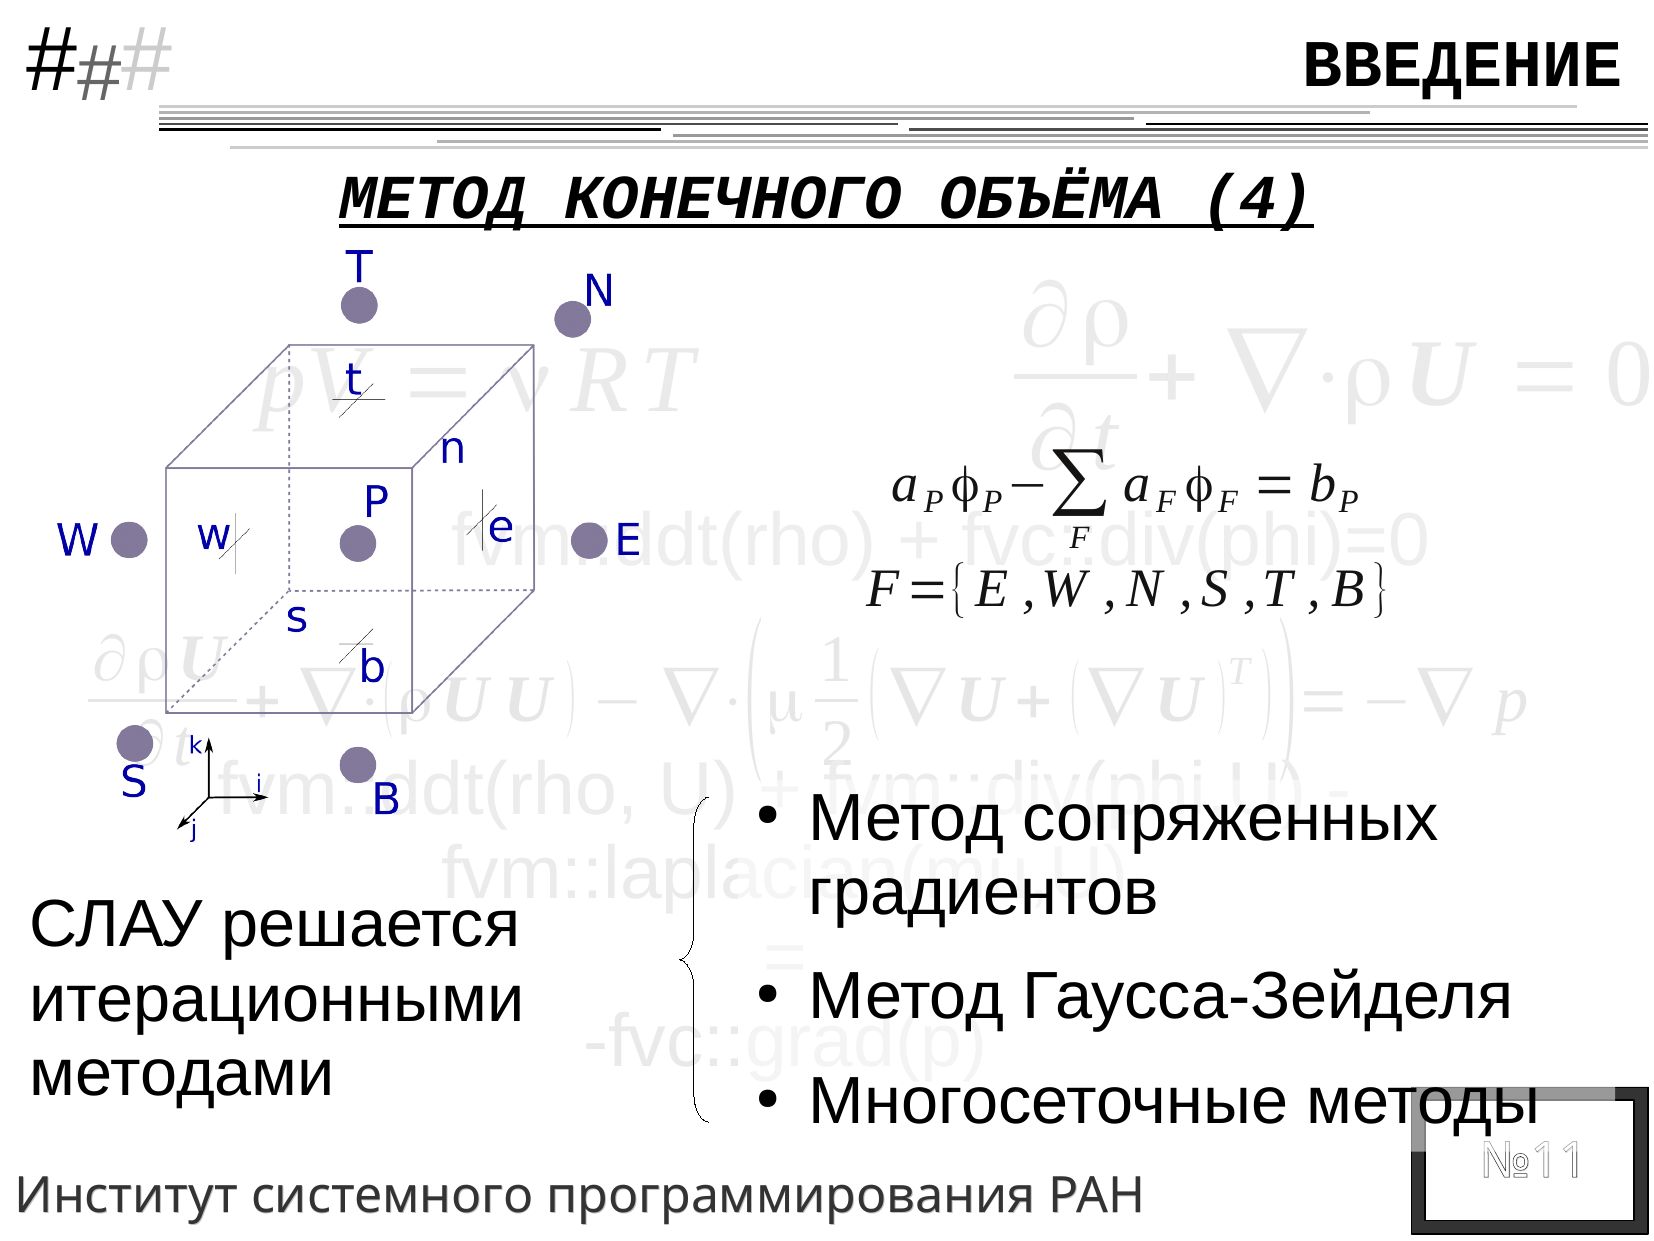

# МЕТОД КОНЕЧНОГО ОБЪЁМА (4)
Метод сопряженных градиентов
Метод Гаусса-Зейделя
Многосеточные методы
СЛАУ решается
итерационными
методами